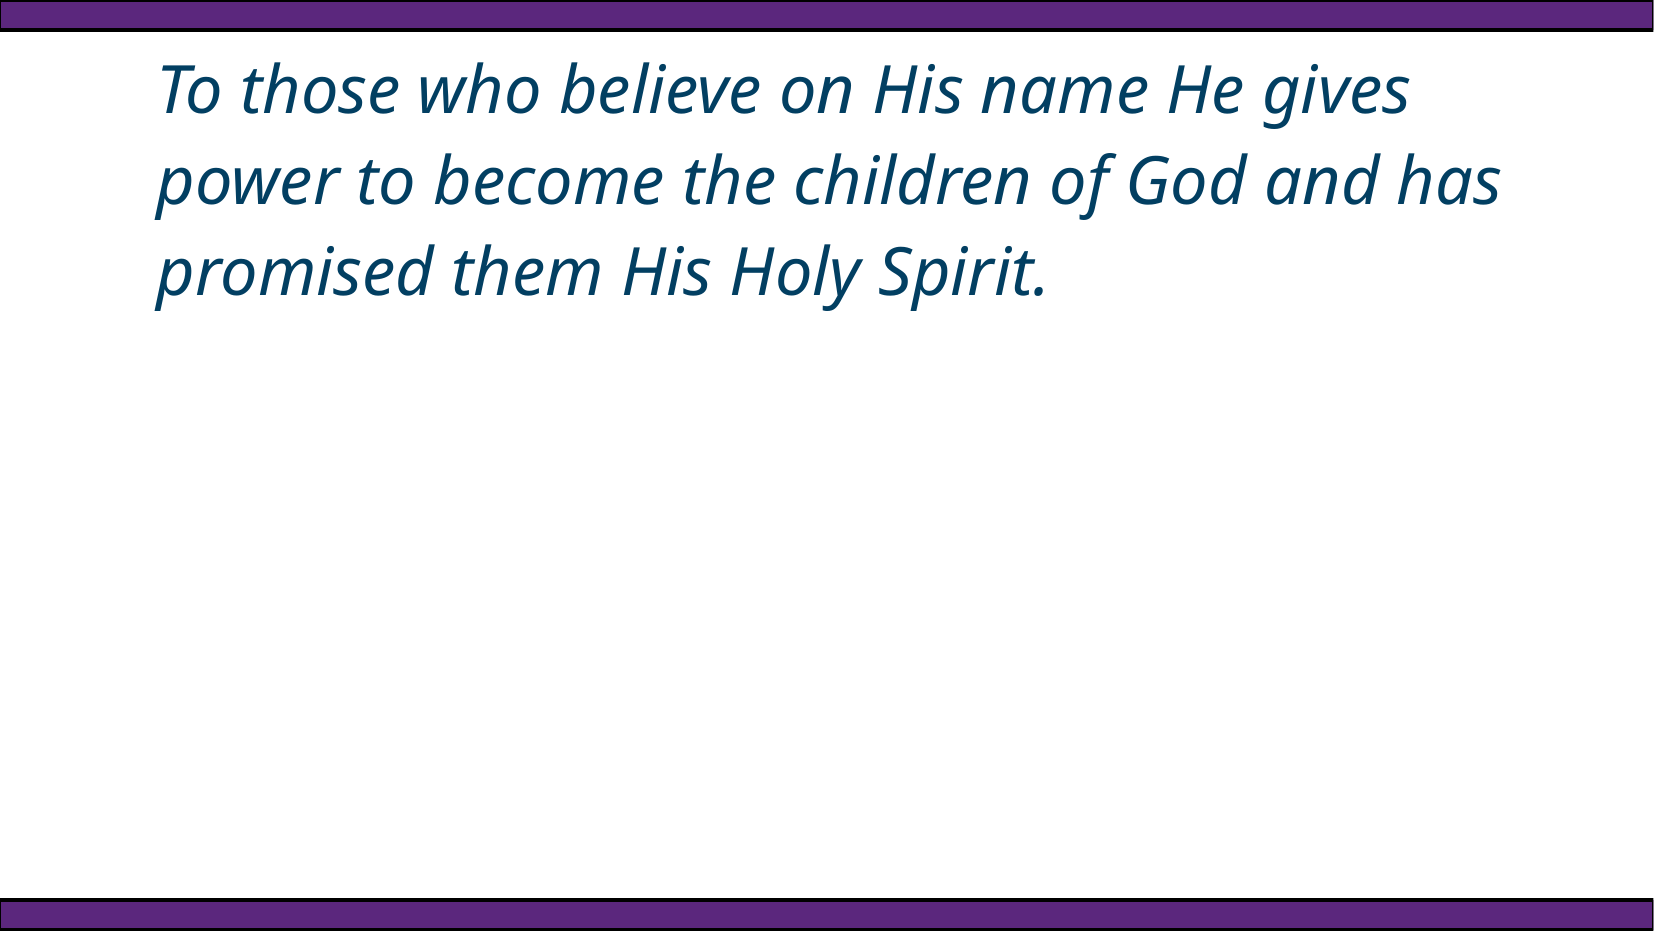

To those who believe on His name He gives
 power to become the children of God and has
 promised them His Holy Spirit.